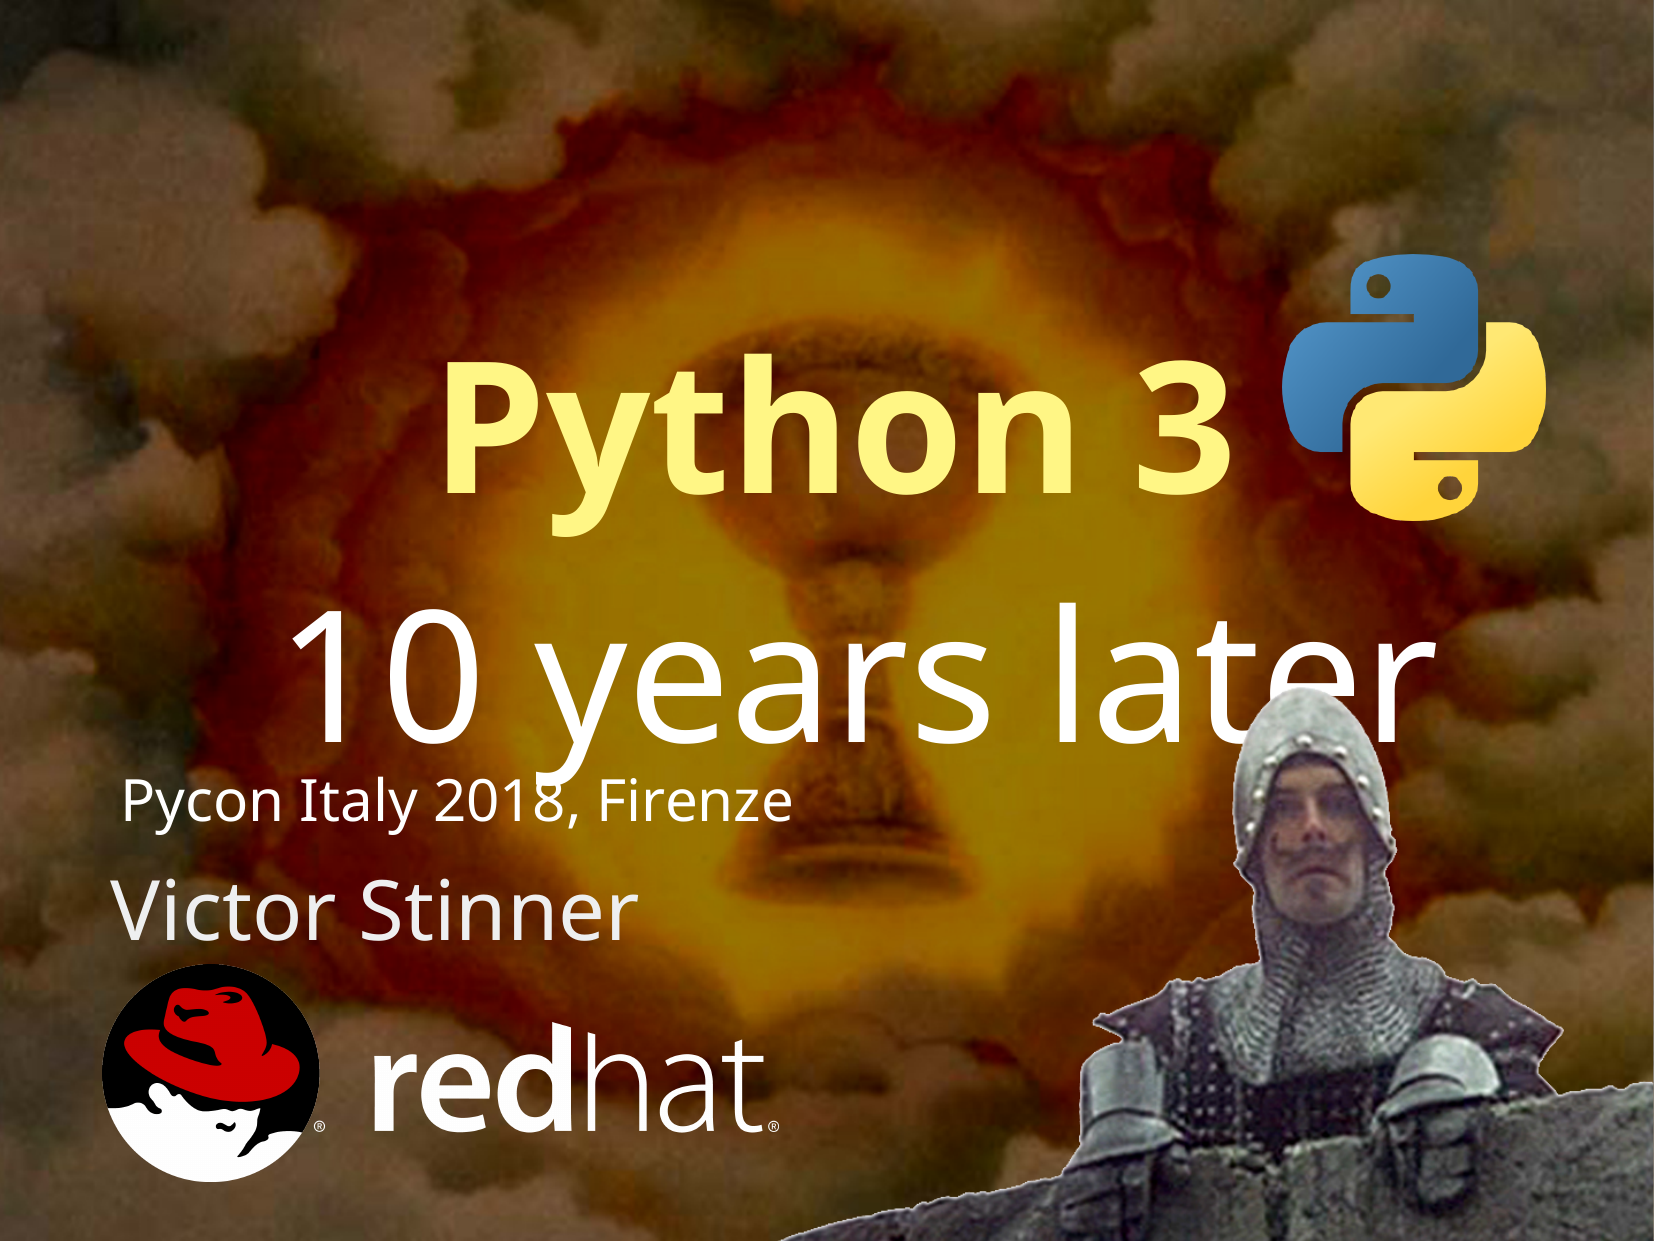

Python 3
10 years later
# Pycon Italy 2018, Firenze
Victor Stinner
vstinner@redhat.com